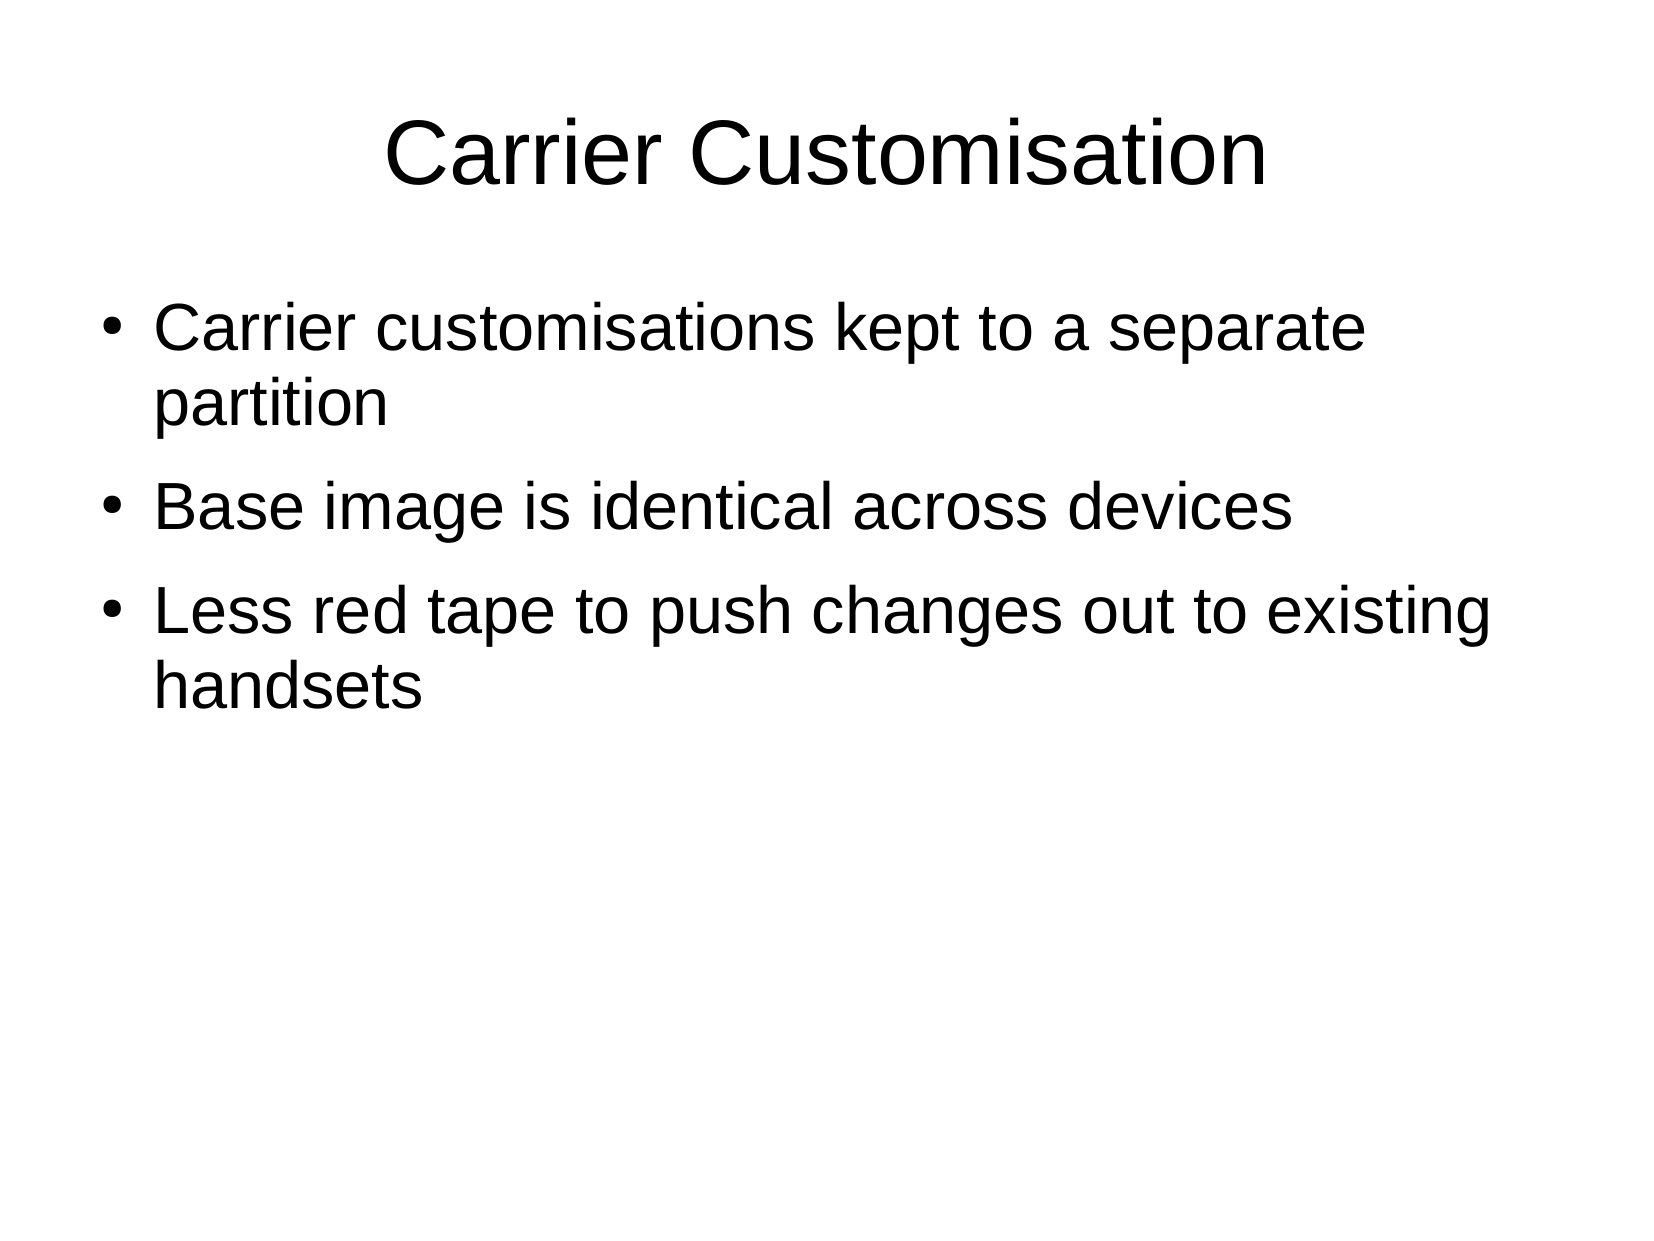

# Carrier Customisation
Carrier customisations kept to a separate partition
Base image is identical across devices
Less red tape to push changes out to existing handsets